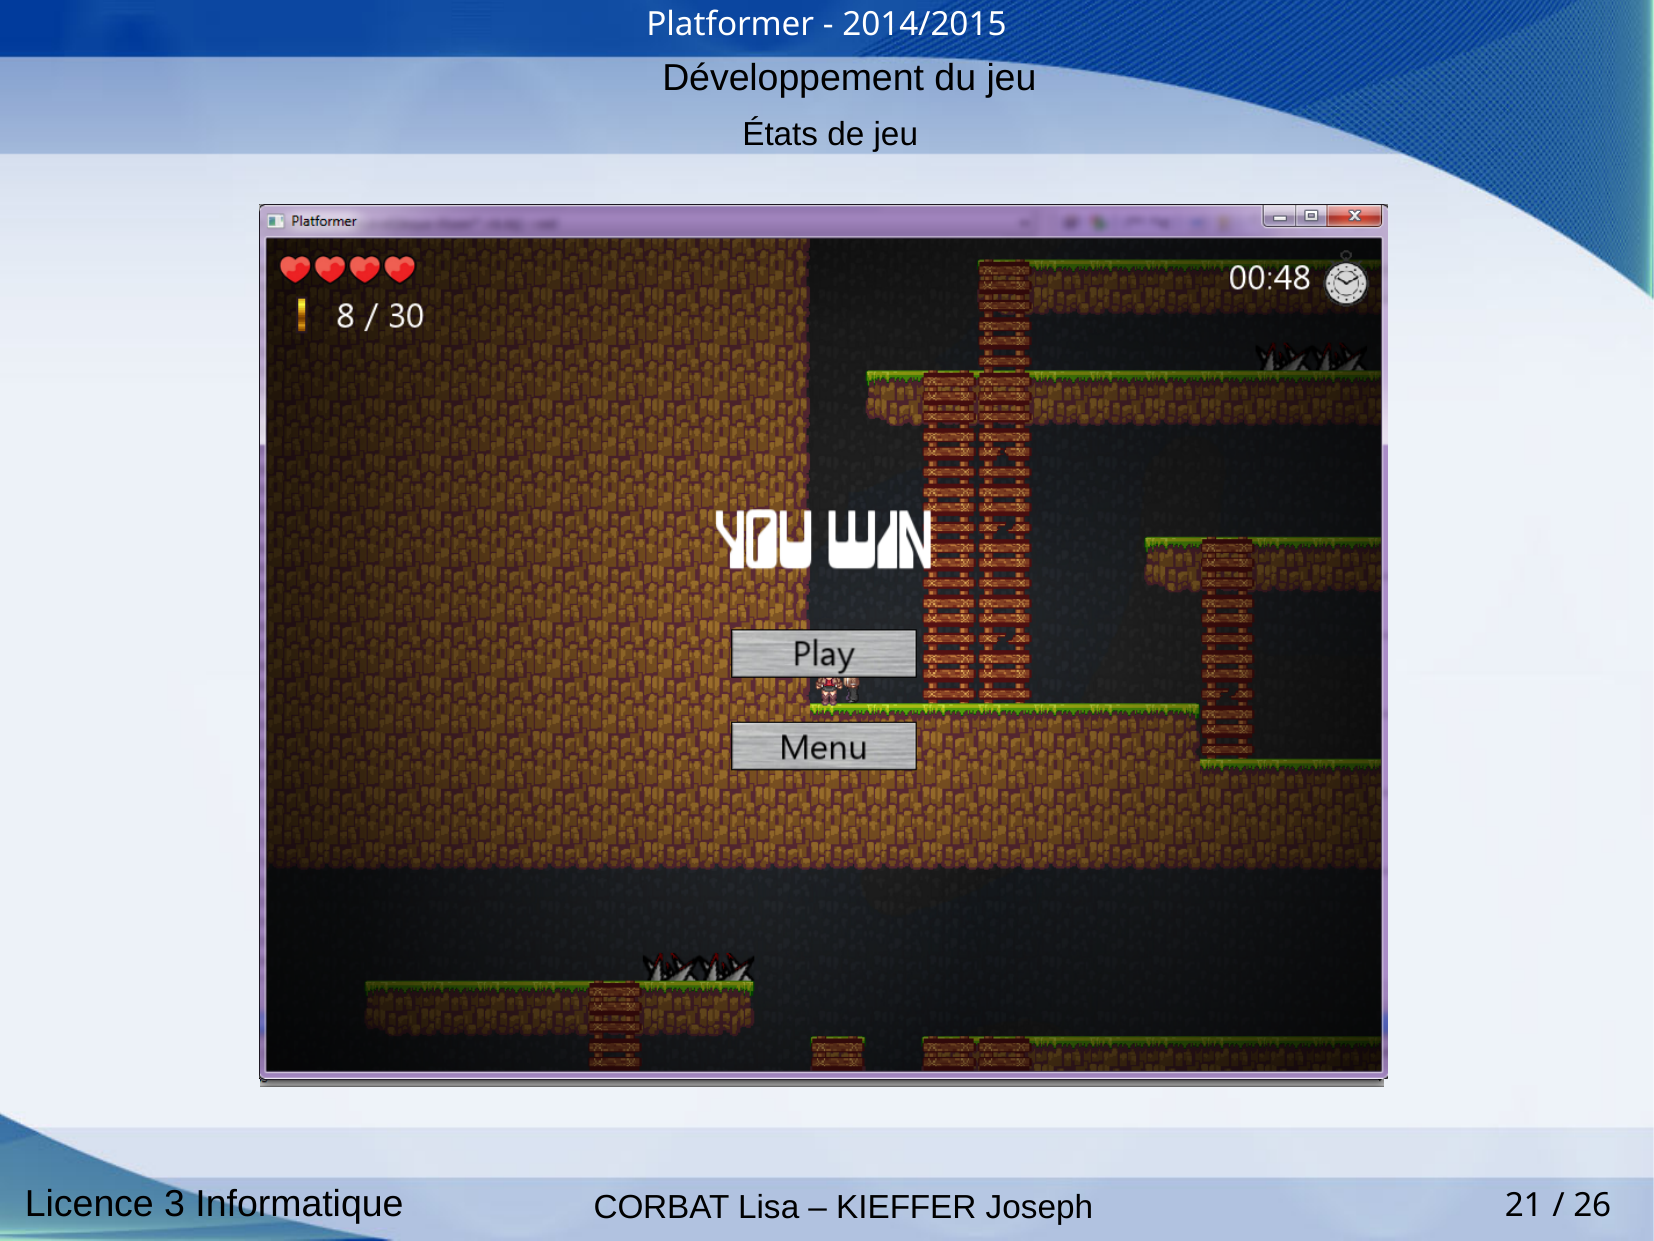

Platformer - 2014/2015
Développement du jeu
États de jeu
21